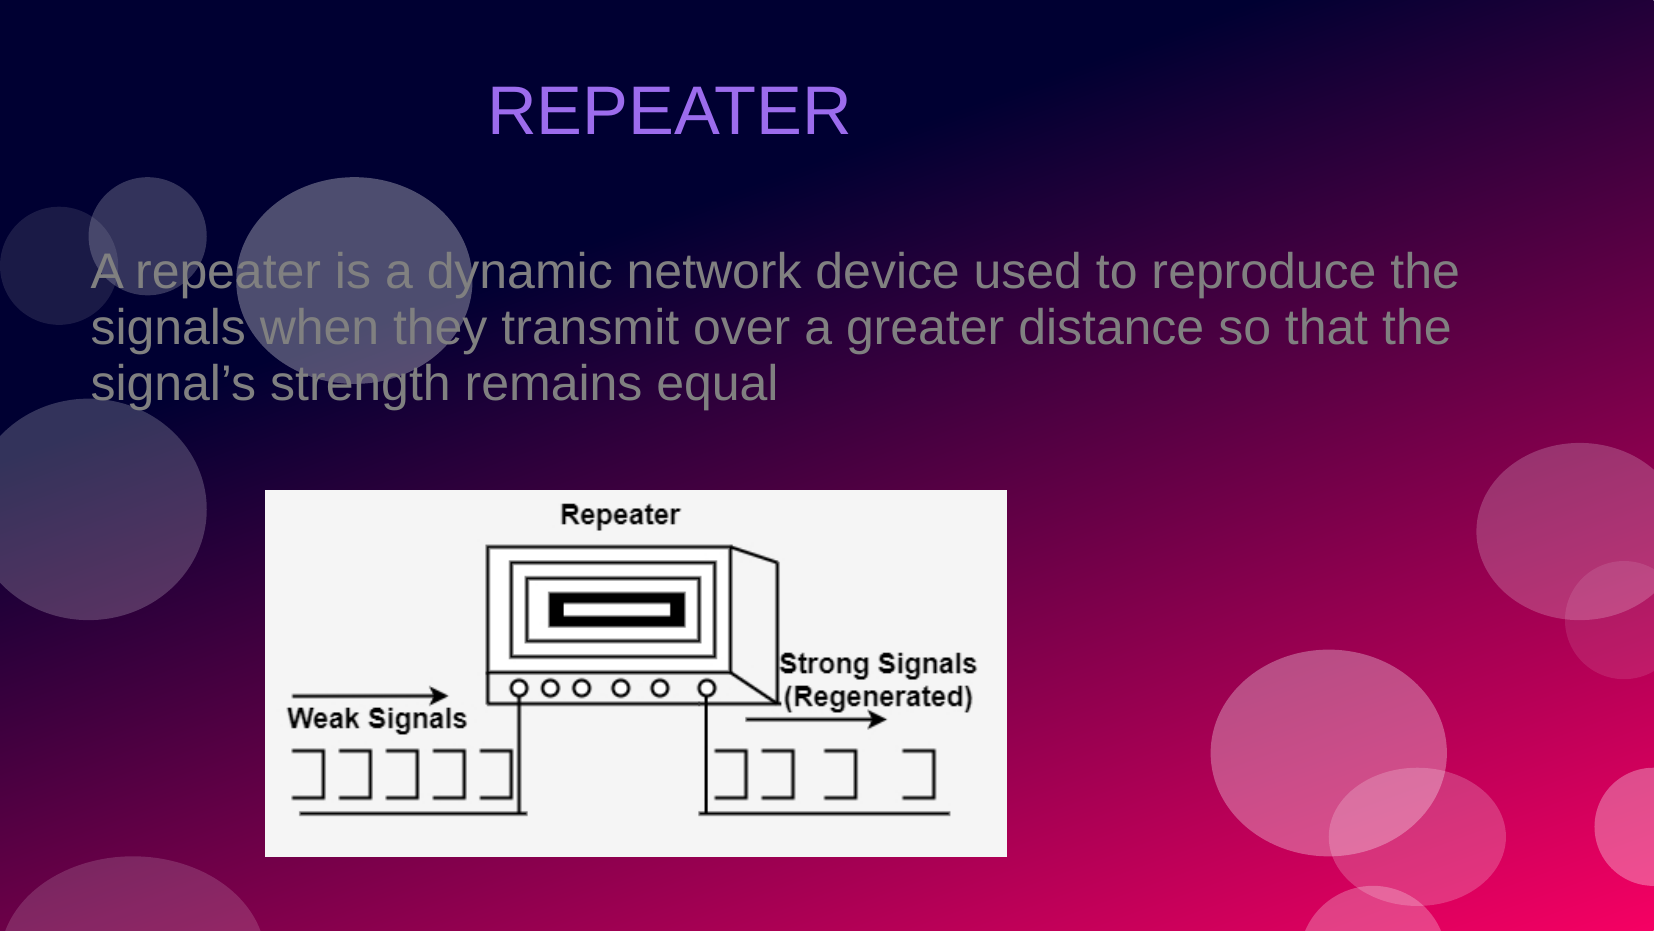

#
					REPEATER
A repeater is a dynamic network device used to reproduce the signals when they transmit over a greater distance so that the signal’s strength remains equal